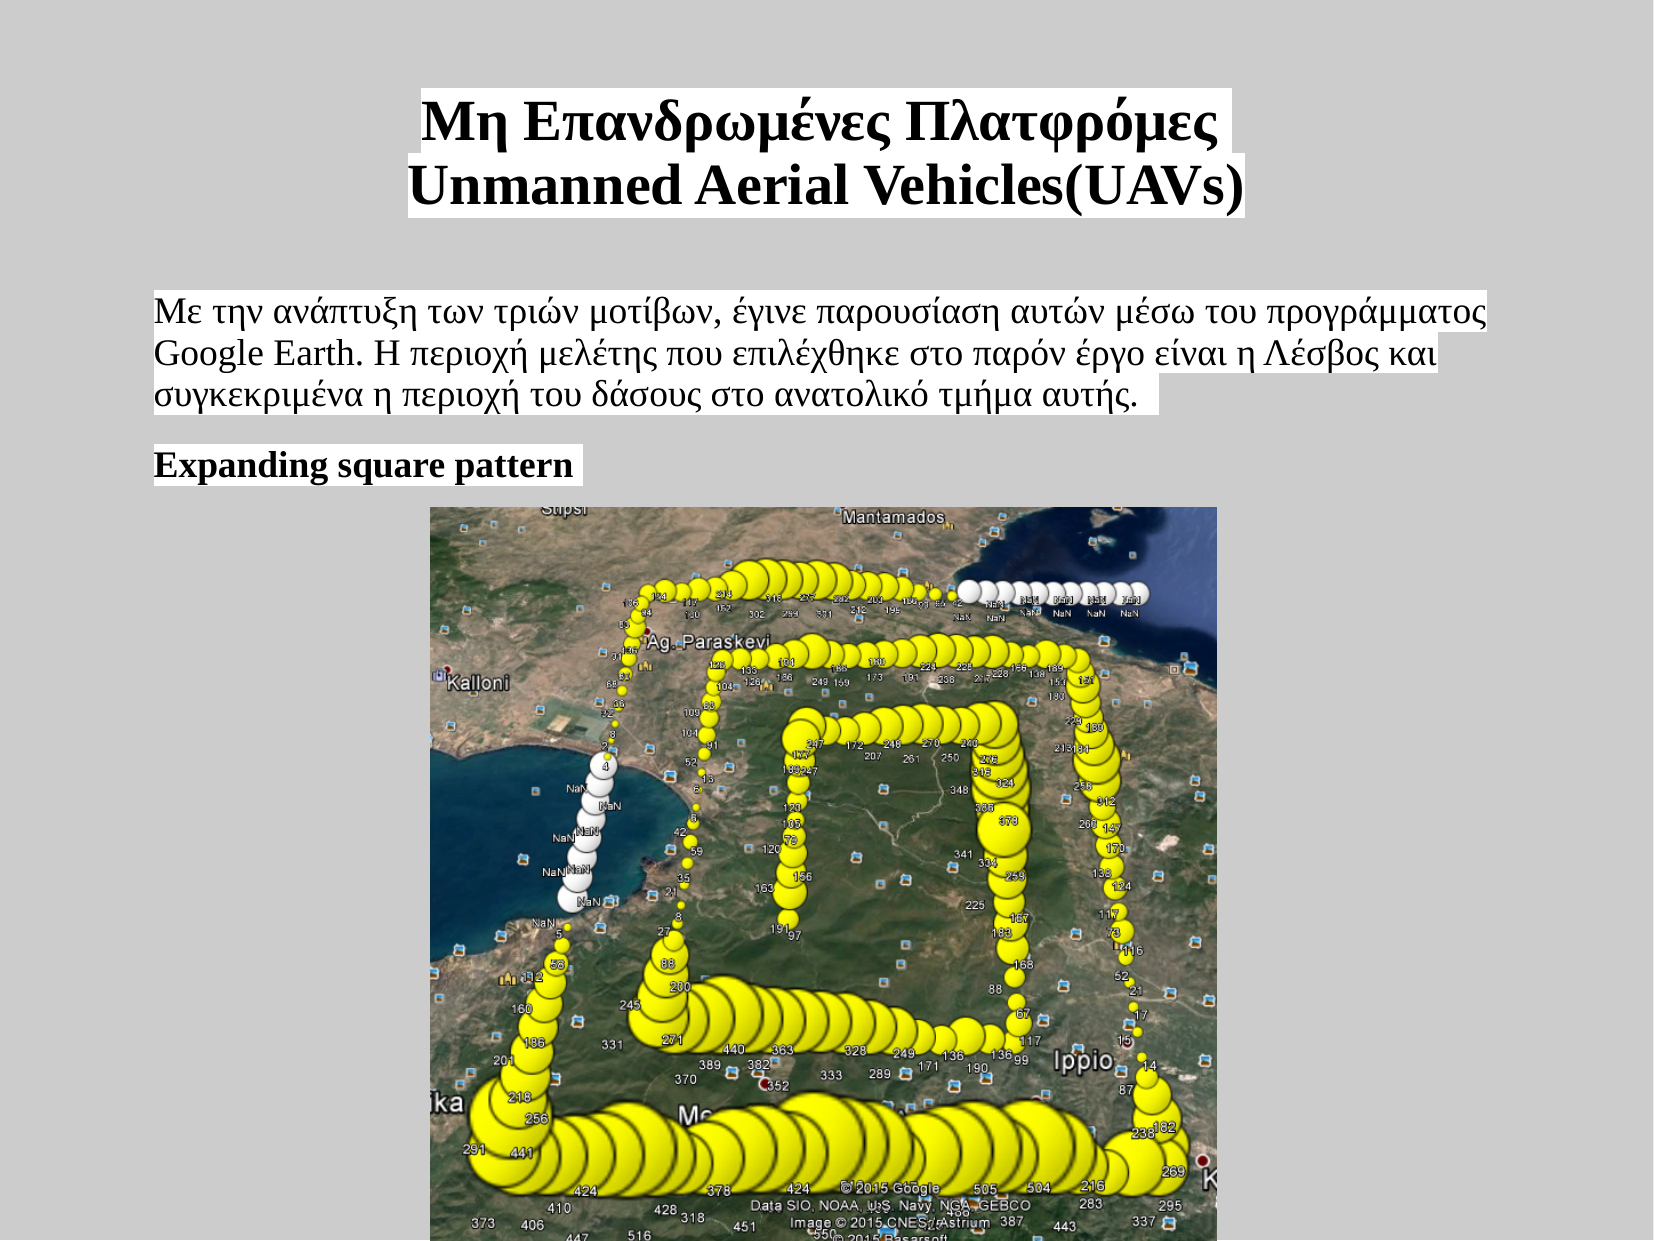

# Μη Επανδρωμένες Πλατφρόμες Unmanned Aerial Vehicles(UAVs)
Με την ανάπτυξη των τριών μοτίβων, έγινε παρουσίαση αυτών μέσω του προγράμματος Google Earth. Η περιοχή μελέτης που επιλέχθηκε στο παρόν έργο είναι η Λέσβος και συγκεκριμένα η περιοχή του δάσους στο ανατολικό τμήμα αυτής.
Expanding square pattern